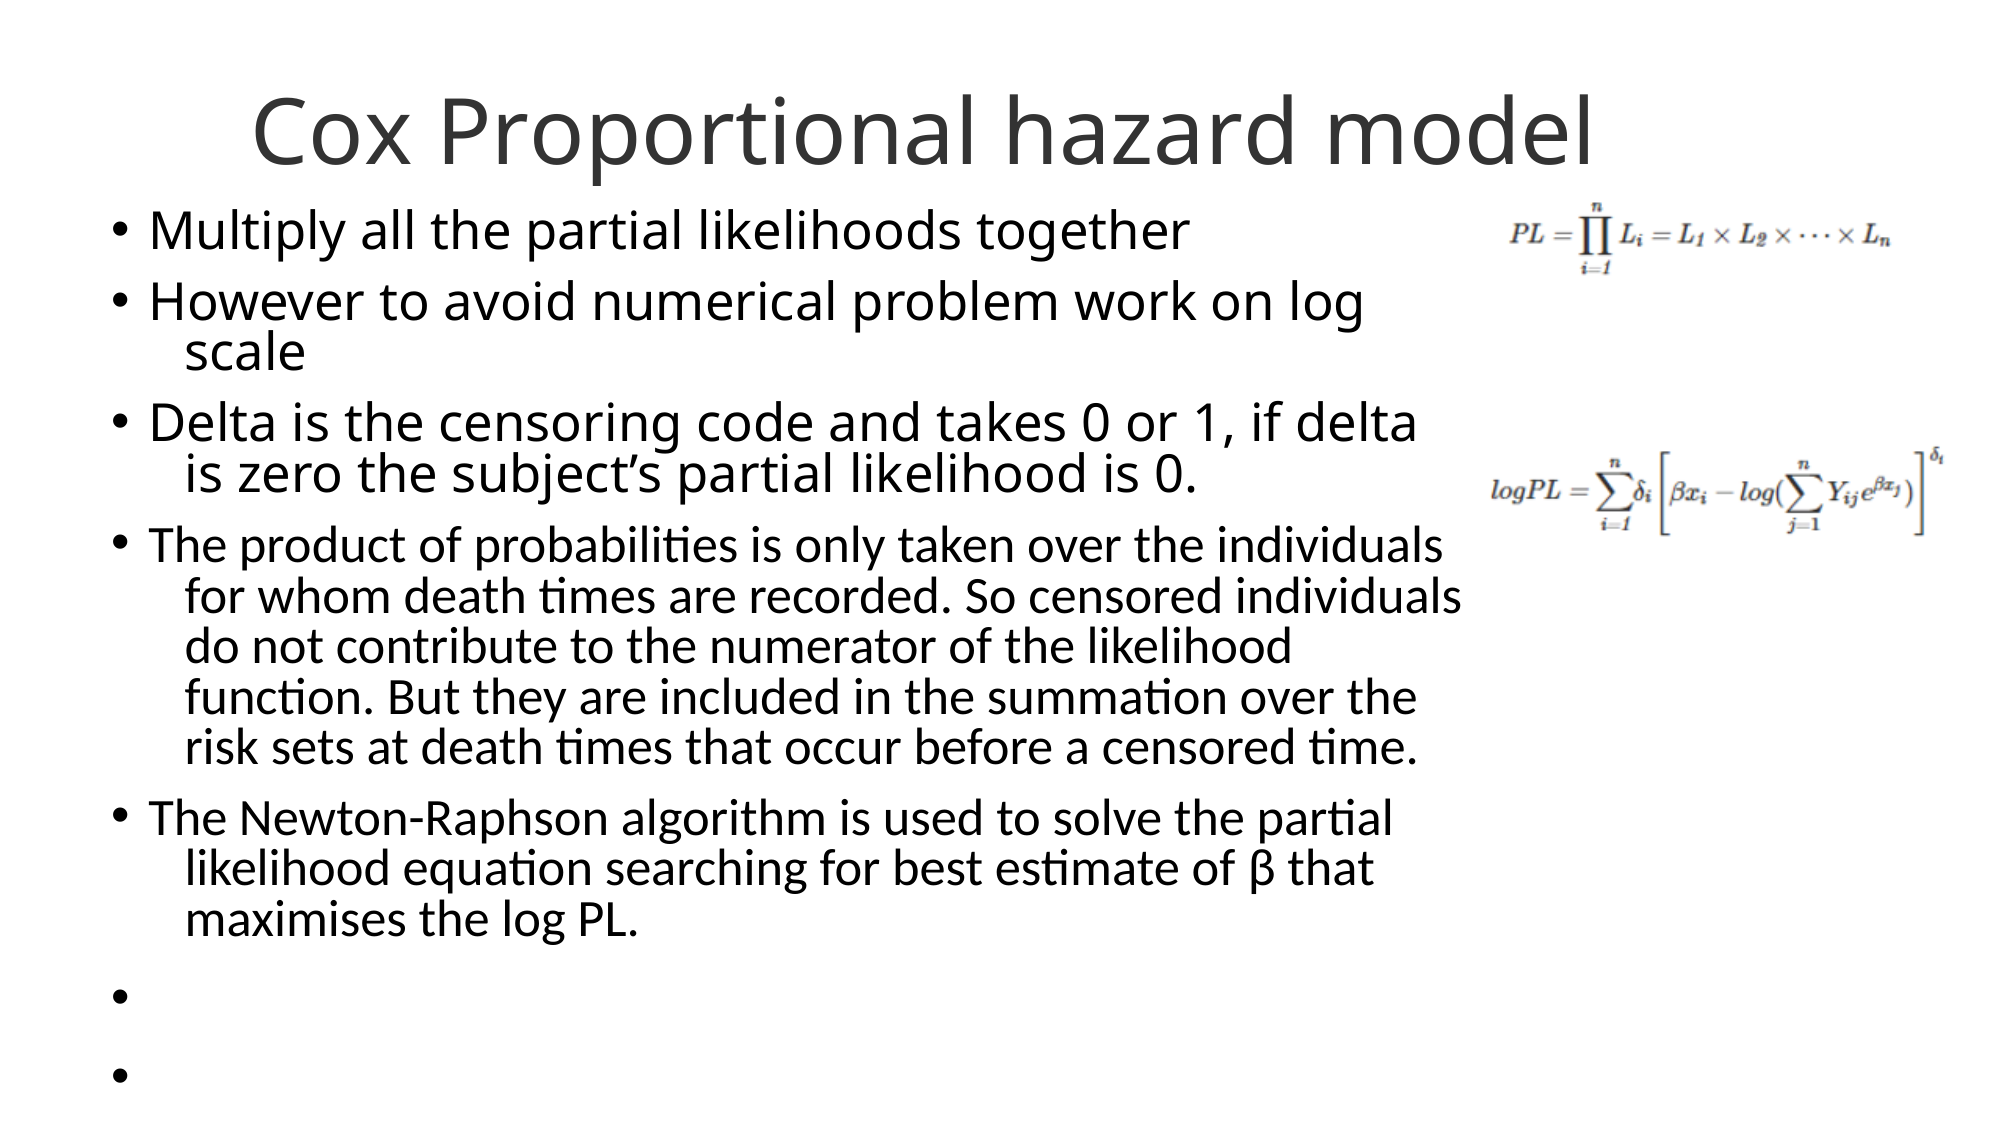

Cox Proportional hazard model
# Multiply all the partial likelihoods together
However to avoid numerical problem work on log scale
Delta is the censoring code and takes 0 or 1, if delta is zero the subject’s partial likelihood is 0.
The product of probabilities is only taken over the individuals for whom death times are recorded. So censored individuals do not contribute to the numerator of the likelihood function. But they are included in the summation over the risk sets at death times that occur before a censored time.
The Newton-Raphson algorithm is used to solve the partial likelihood equation searching for best estimate of β that maximises the log PL.